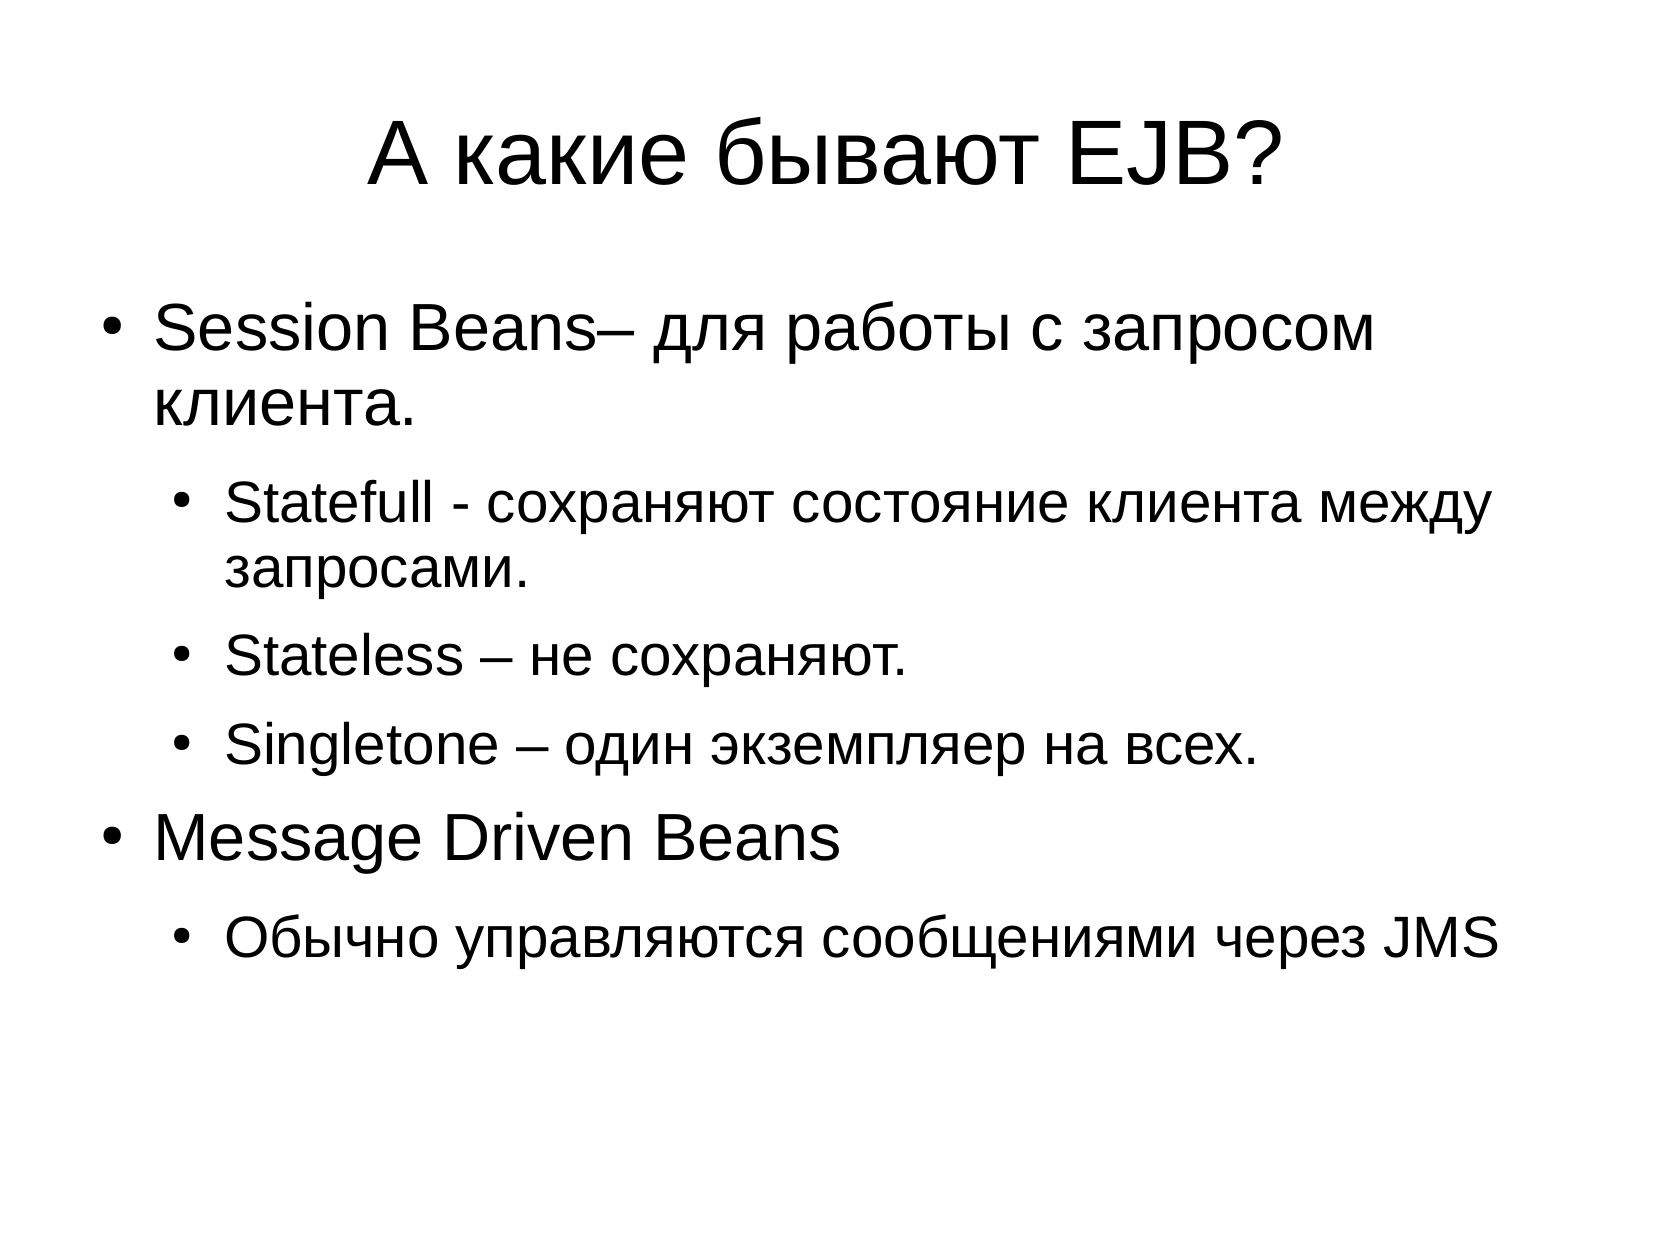

# А какие бывают EJB?
Session Beans– для работы с запросом клиента.
Statefull - сохраняют состояние клиента между запросами.
Stateless – не сохраняют.
Singletone – один экземпляер на всех.
Message Driven Beans
Обычно управляются сообщениями через JMS